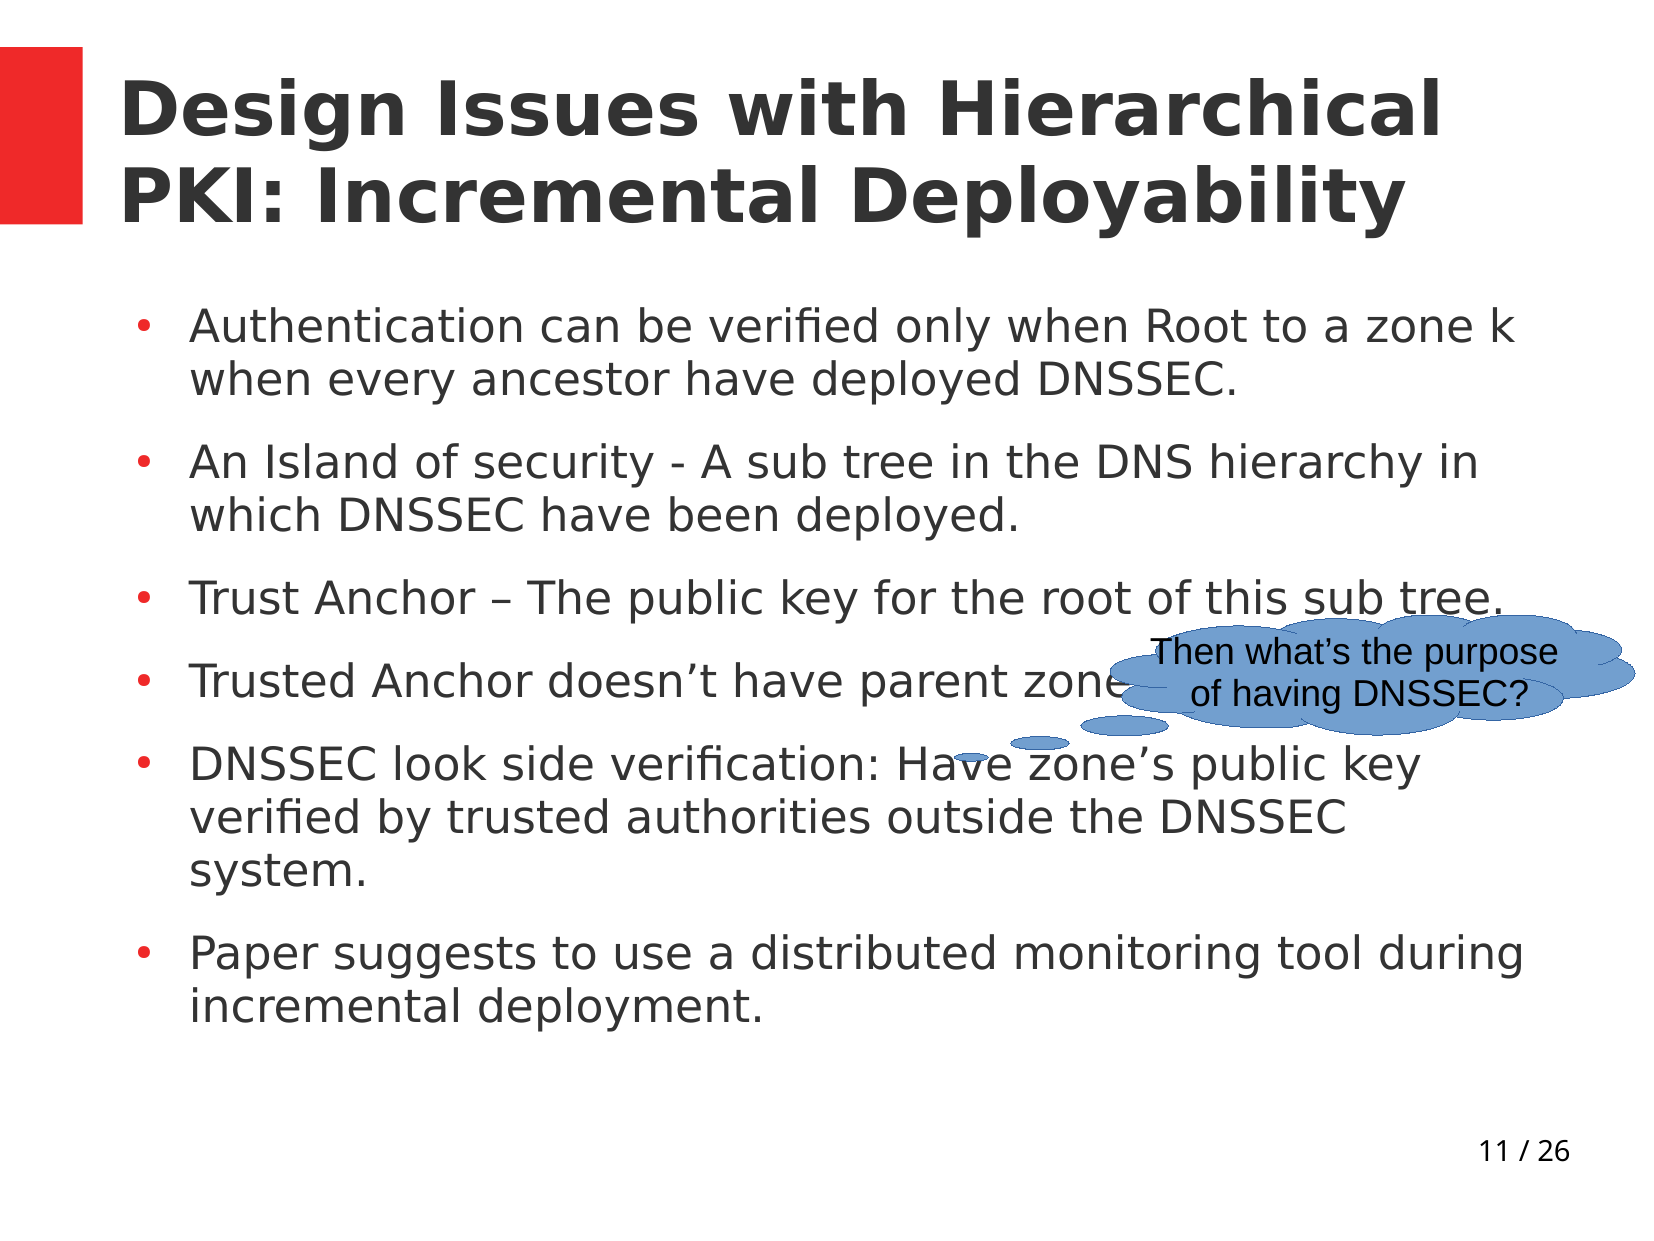

# Design Issues with Hierarchical PKI: Incremental Deployability
Authentication can be verified only when Root to a zone k when every ancestor have deployed DNSSEC.
An Island of security - A sub tree in the DNS hierarchy in which DNSSEC have been deployed.
Trust Anchor – The public key for the root of this sub tree.
Trusted Anchor doesn’t have parent zone to verify it’s key.
DNSSEC look side verification: Have zone’s public key verified by trusted authorities outside the DNSSEC system.
Paper suggests to use a distributed monitoring tool during incremental deployment.
Then what’s the purpose
 of having DNSSEC?
11